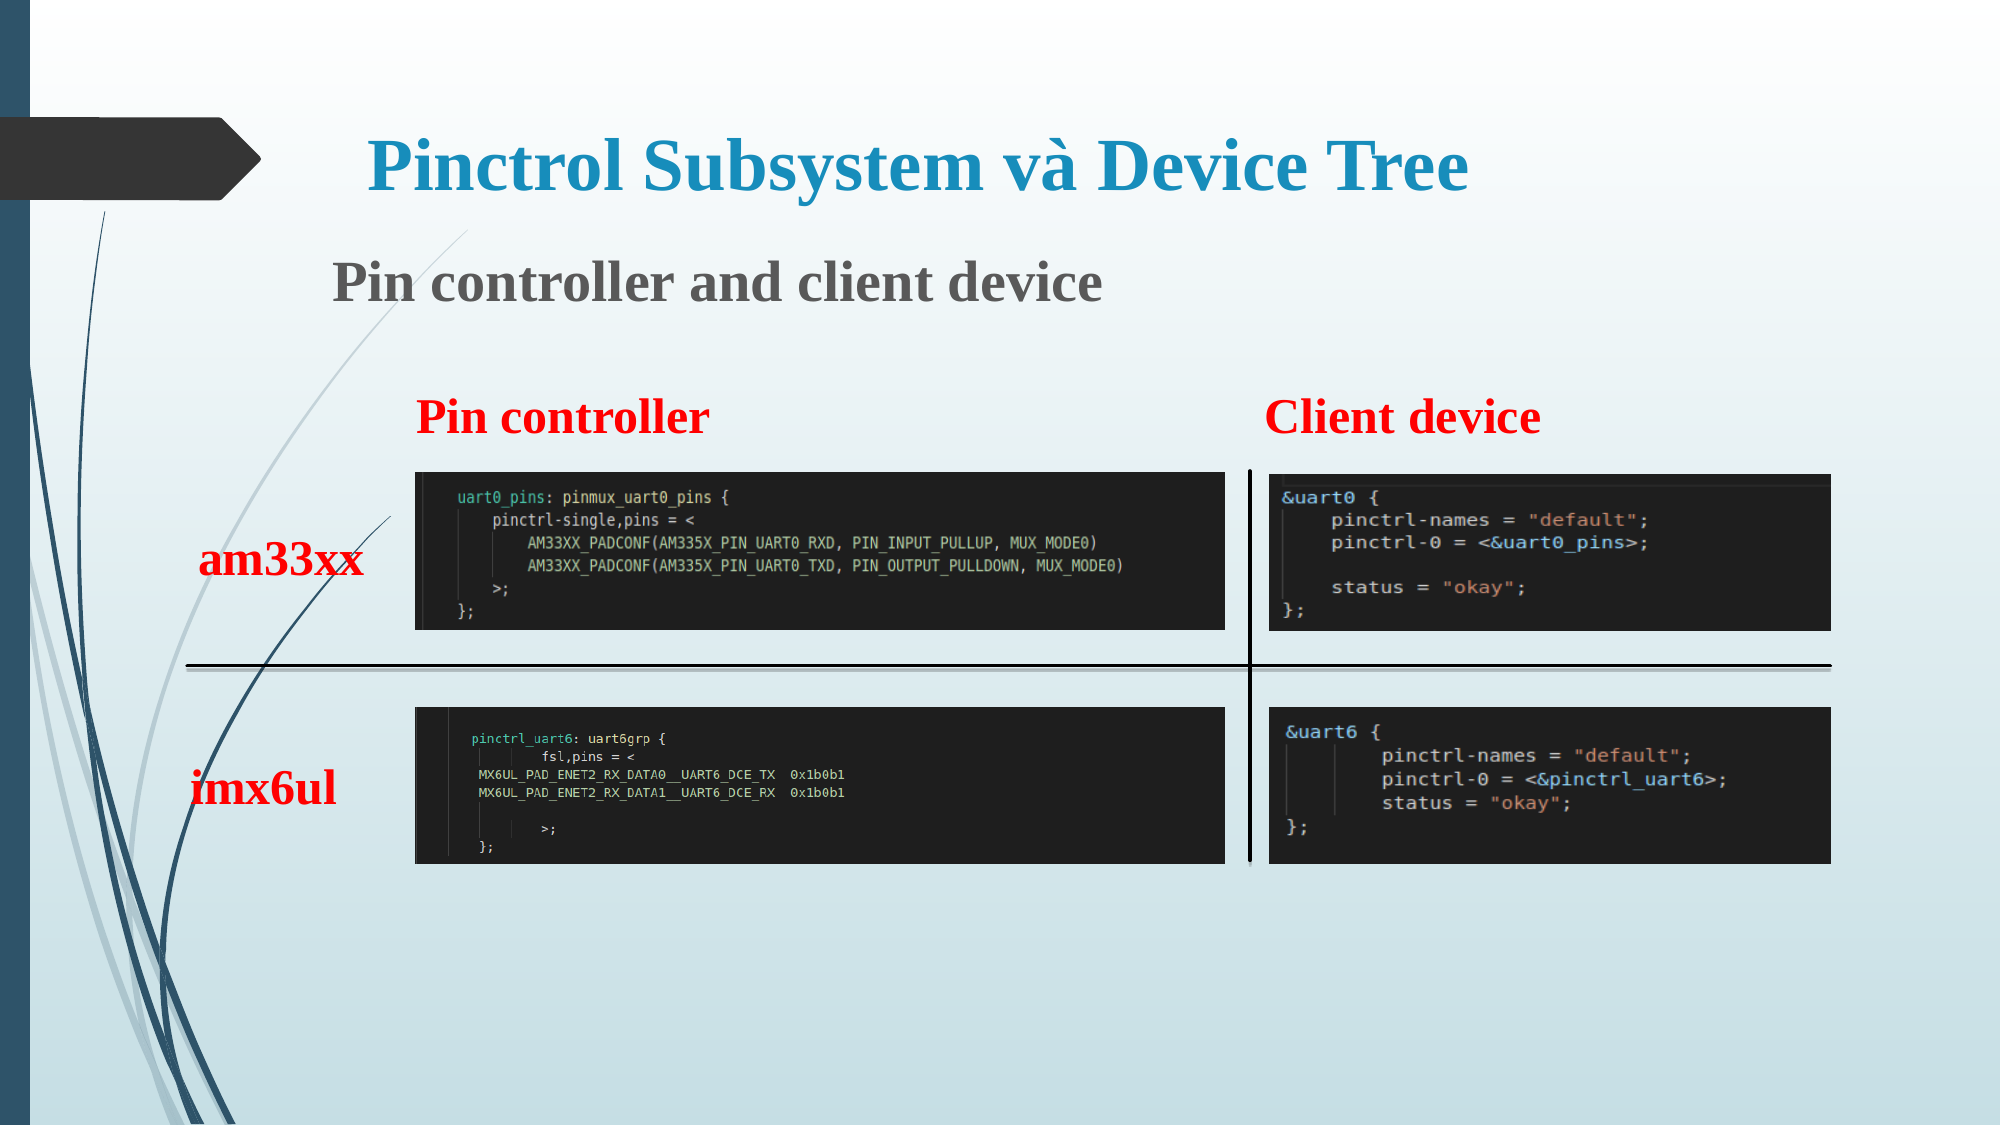

# Pinctrol Subsystem và Device Tree
Pin controller and client device
Pin controller
Client device
am33xx
imx6ul